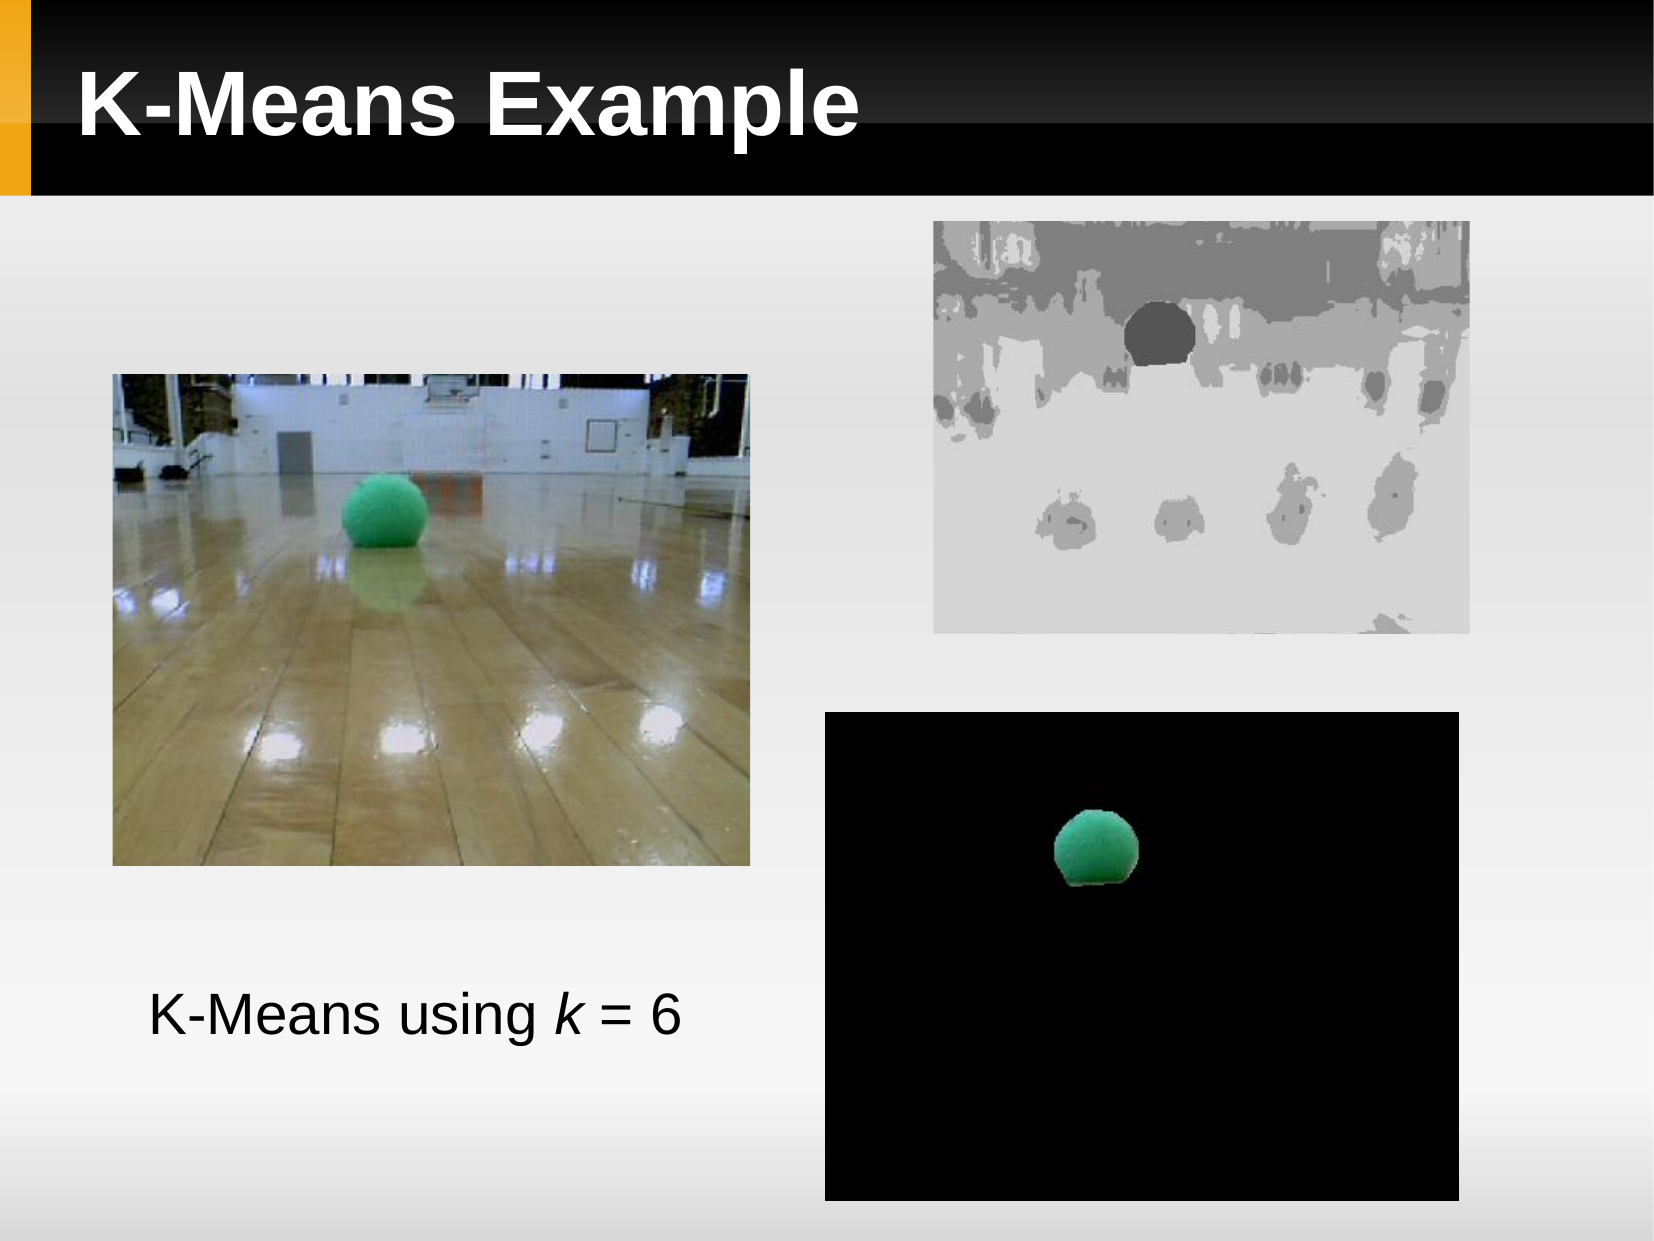

# K-Means Example
K-Means using k = 6